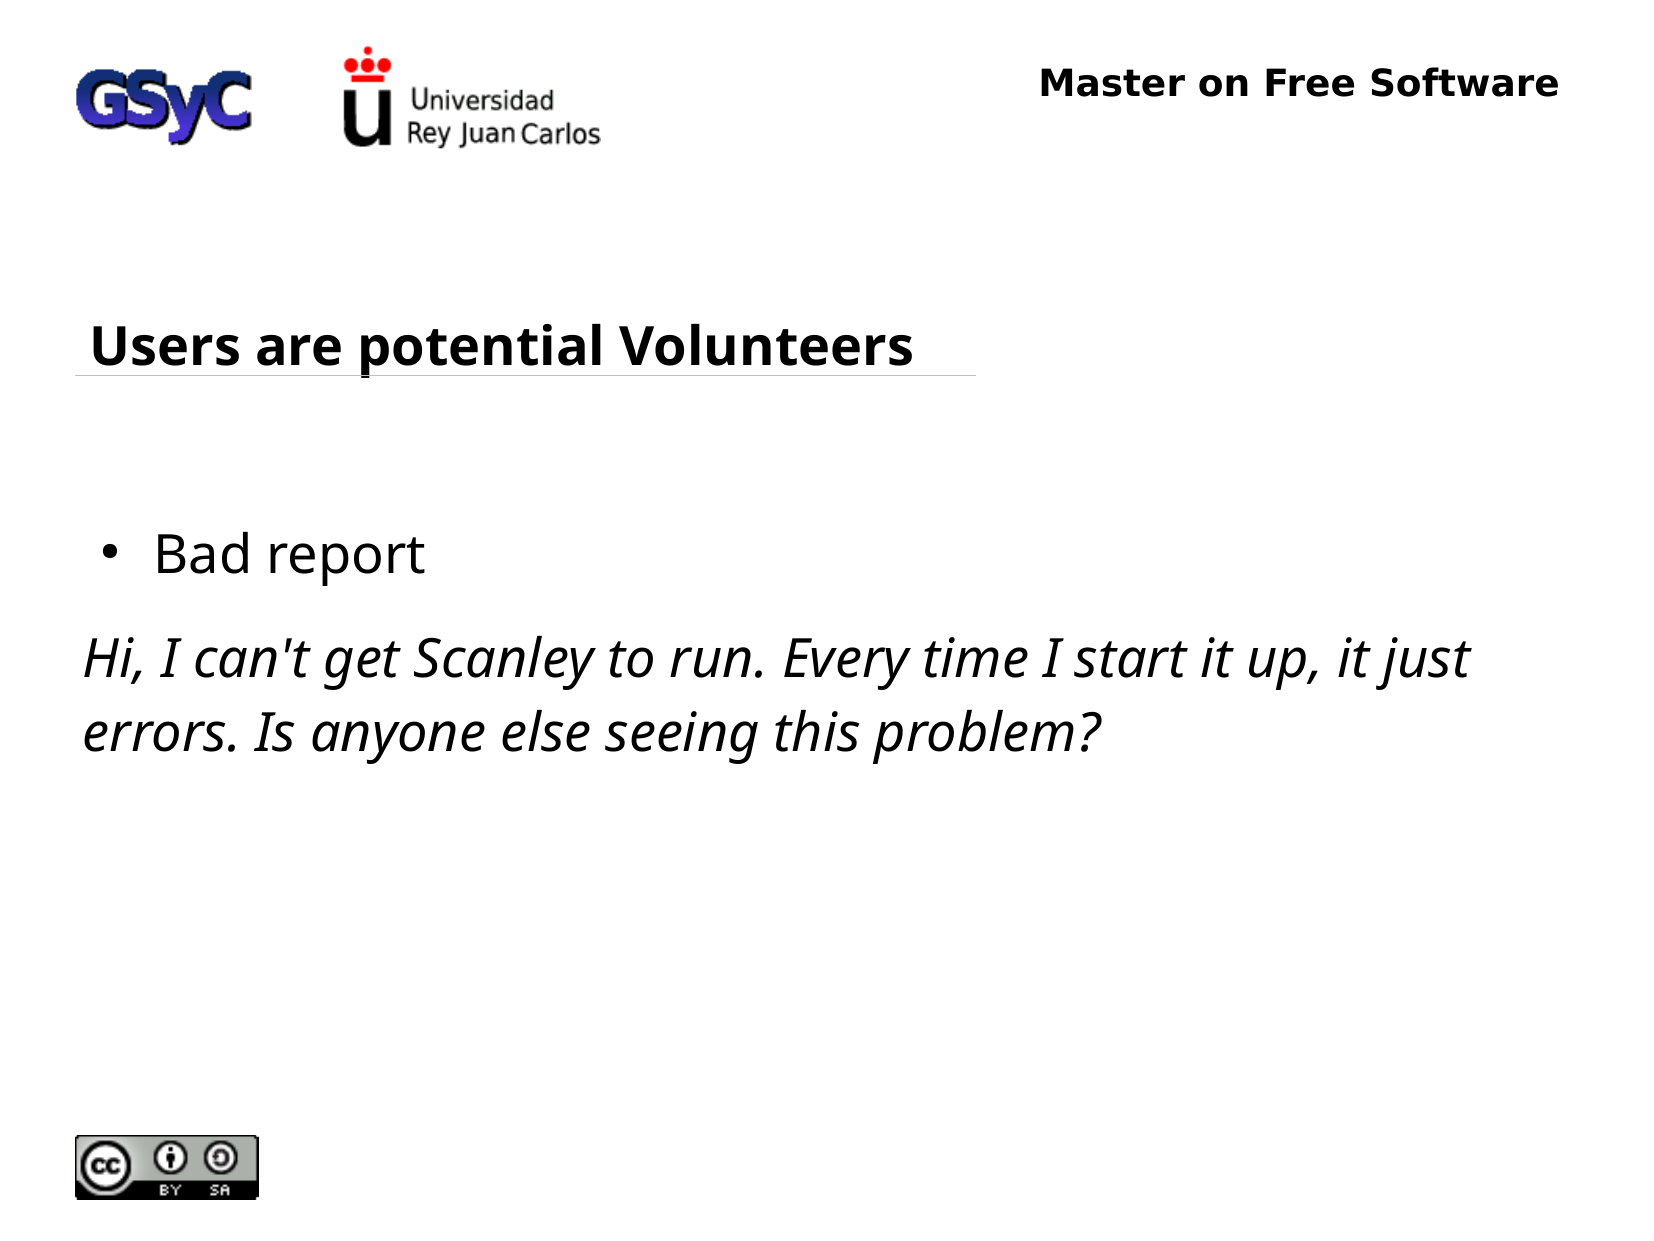

Users are potential Volunteers
# Bad report
Hi, I can't get Scanley to run. Every time I start it up, it just errors. Is anyone else seeing this problem?